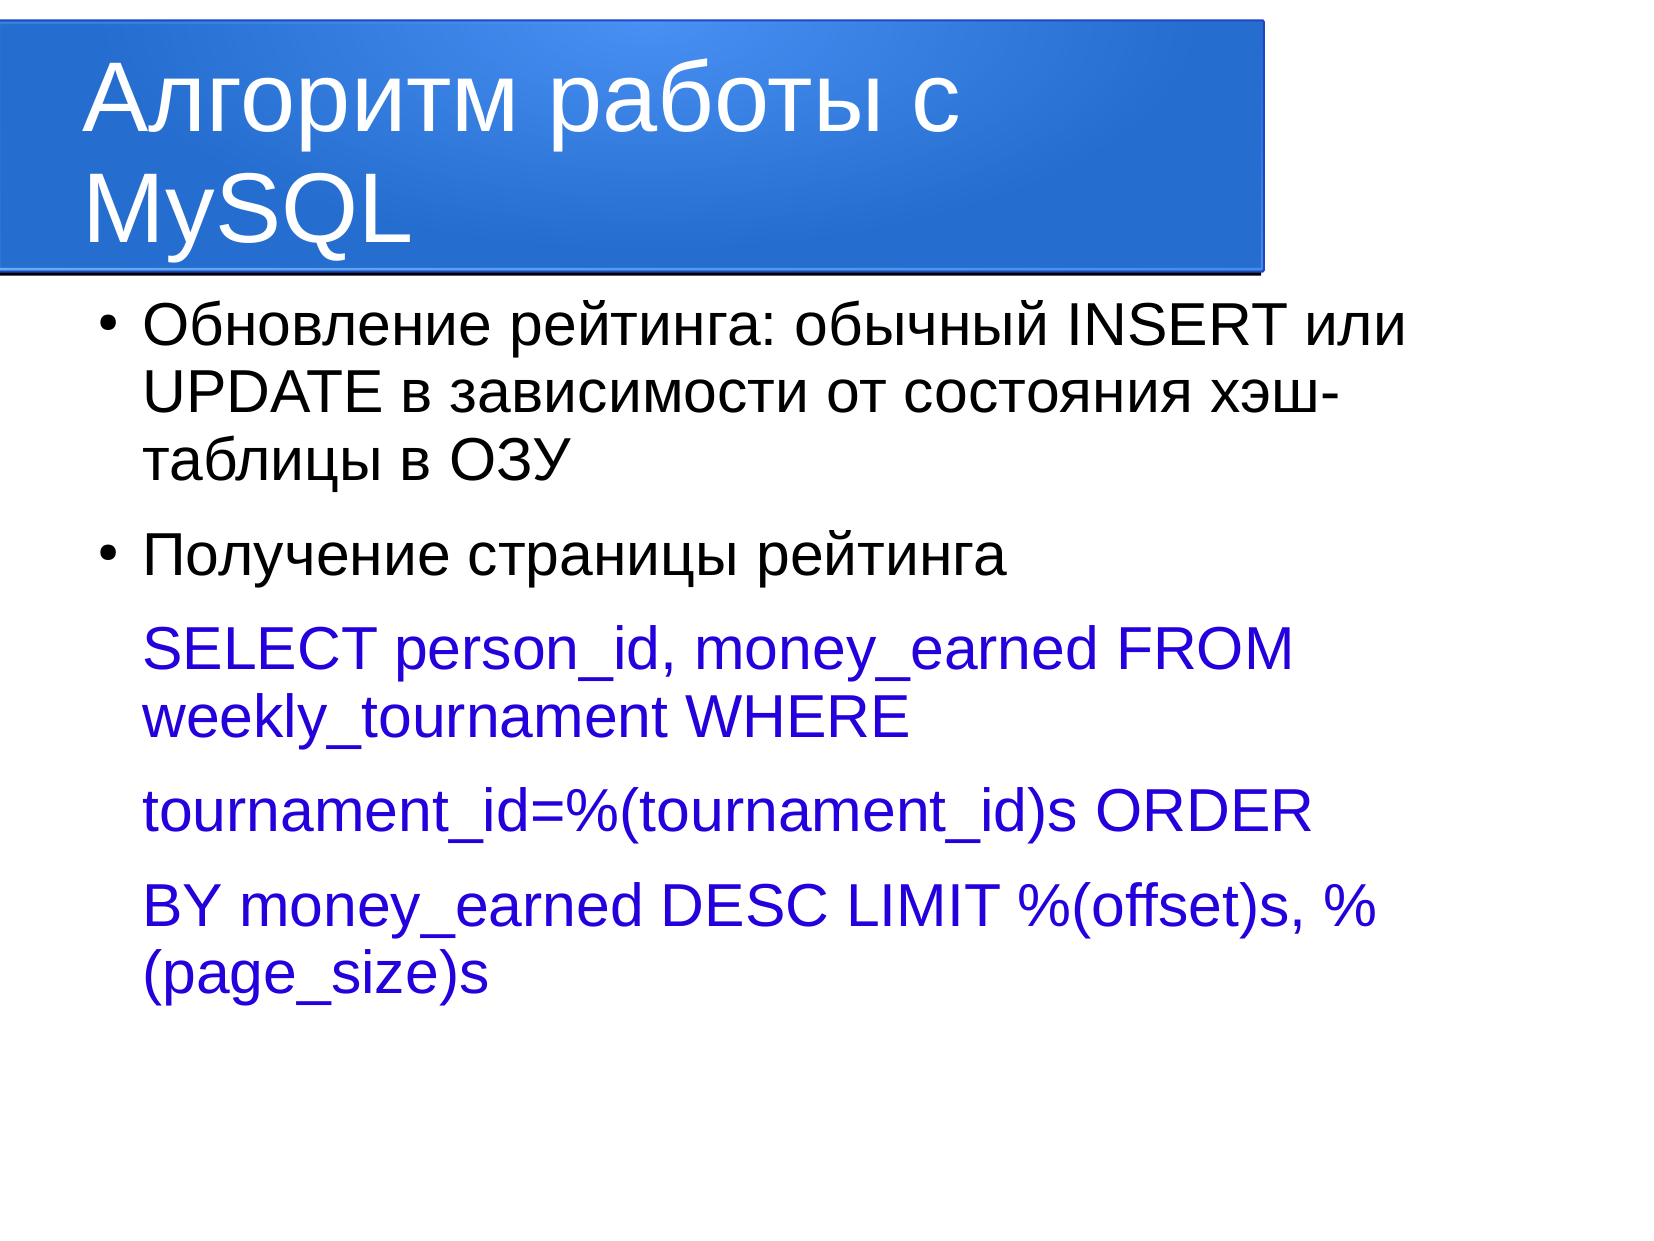

# Алгоритм работы с MySQL
Обновление рейтинга: обычный INSERT или UPDATE в зависимости от состояния хэш-таблицы в ОЗУ
Получение страницы рейтинга
SELECT person_id, money_earned FROM weekly_tournament WHERE
tournament_id=%(tournament_id)s ORDER
BY money_earned DESC LIMIT %(offset)s, %(page_size)s